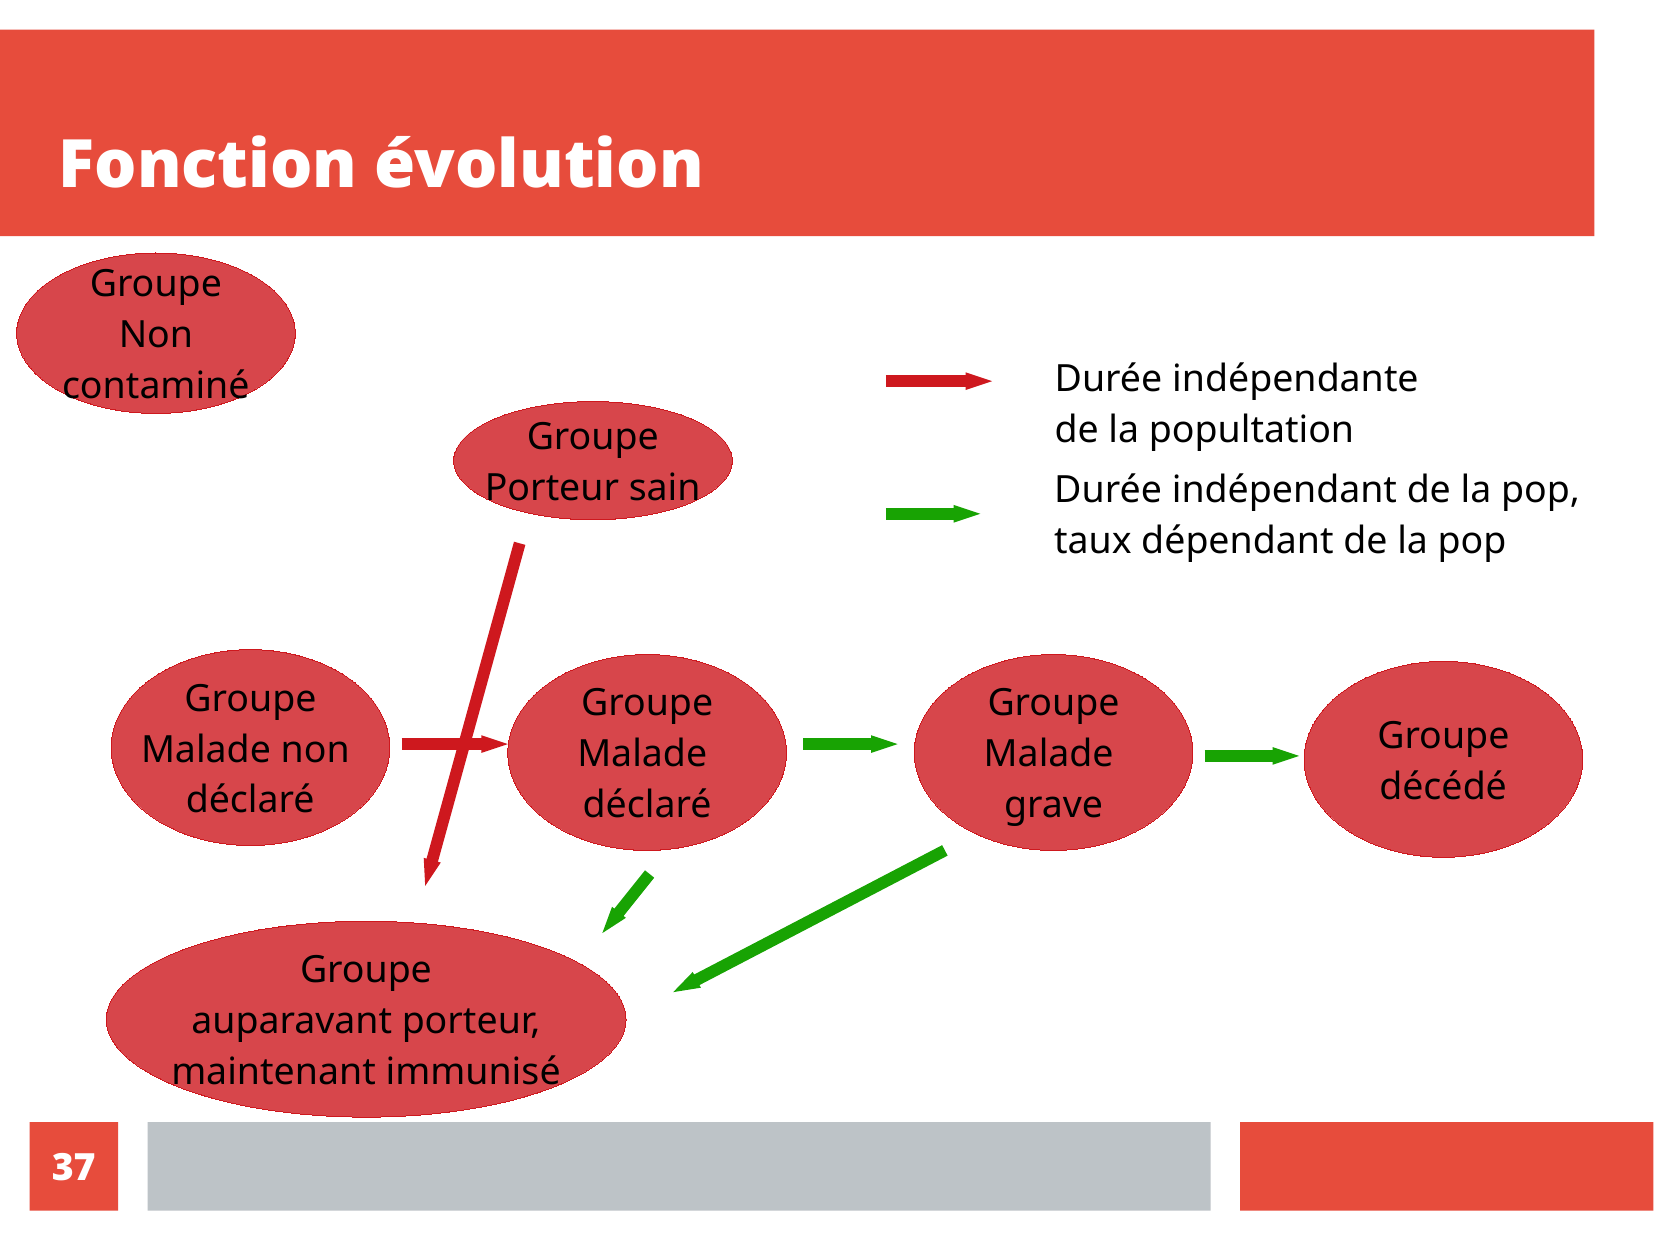

# Fonction évolution
Groupe
Non
contaminé
Durée indépendante de la popultation
Groupe
Porteur sain
Durée indépendant de la pop, taux dépendant de la pop
Groupe
Malade non
déclaré
Groupe
Malade
déclaré
Groupe
Malade
grave
Groupe
décédé
Groupe
auparavant porteur,
maintenant immunisé
37